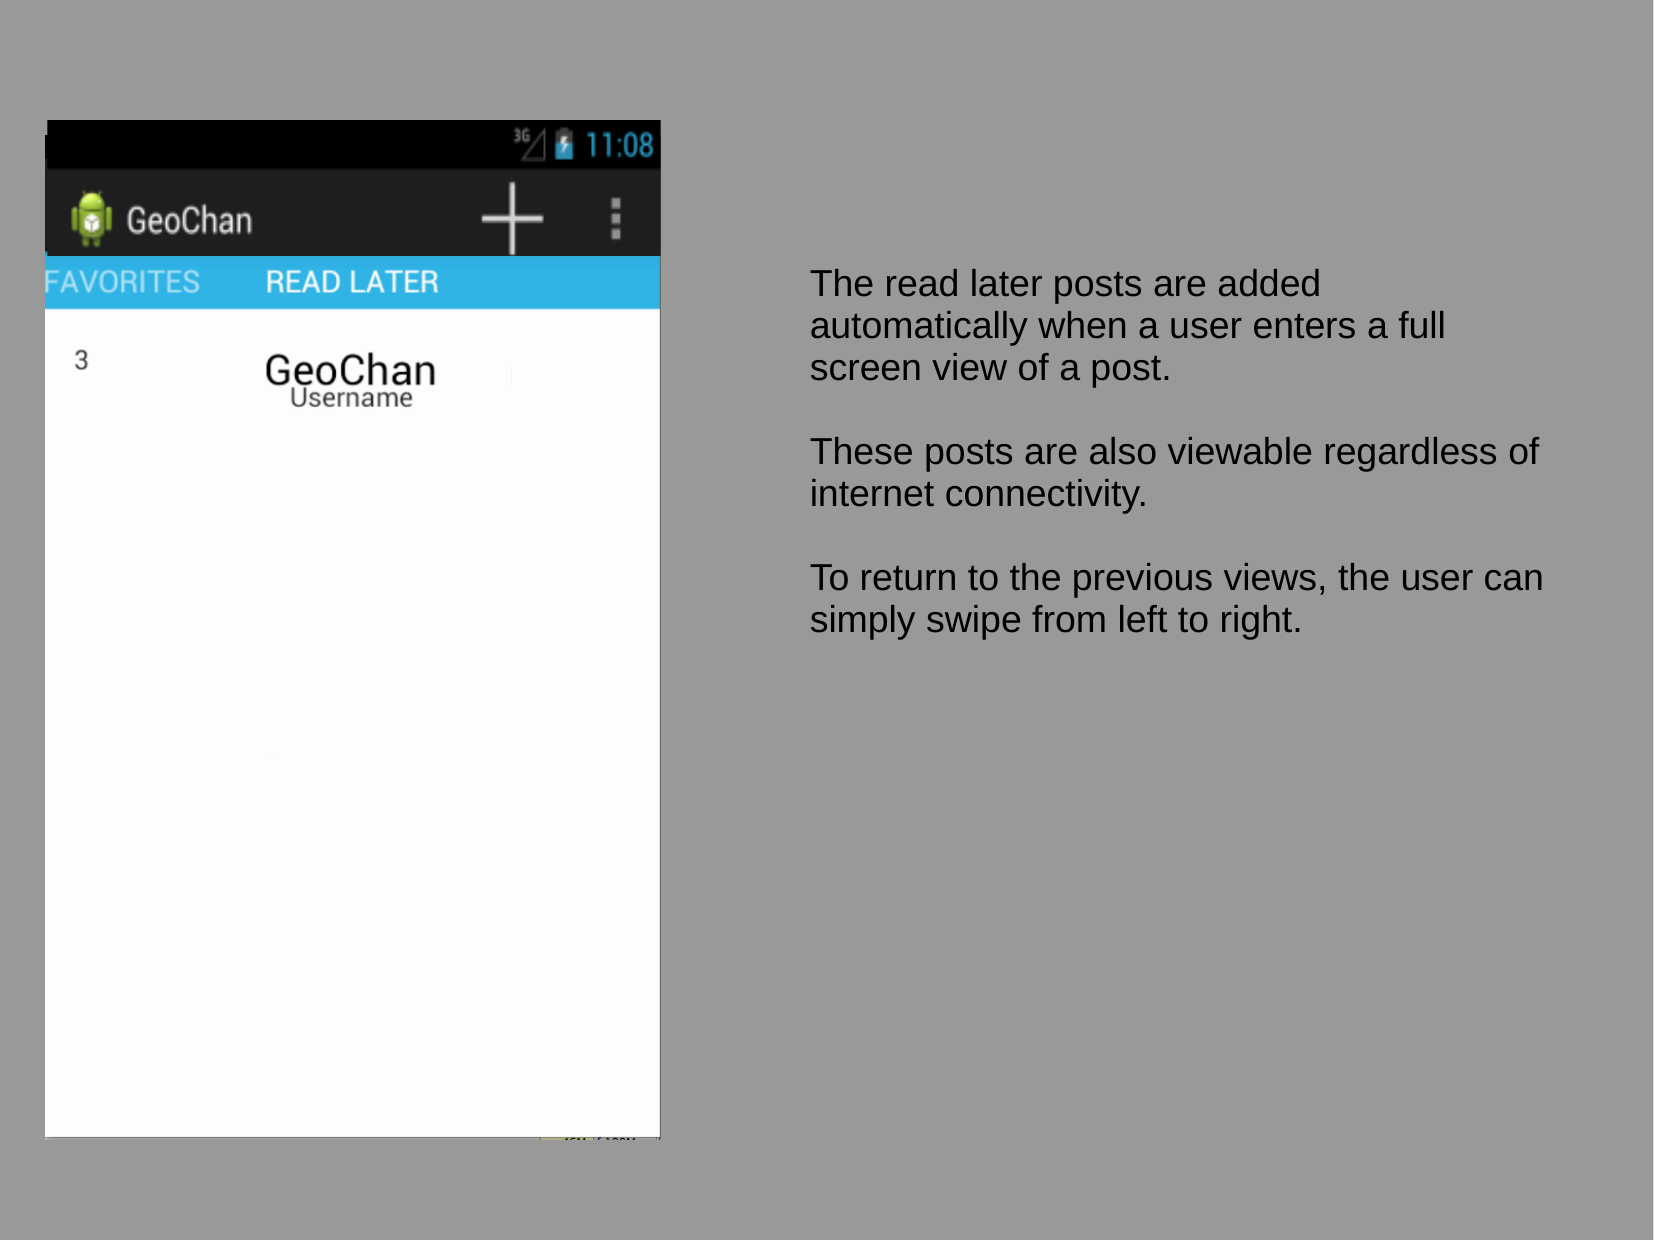

The read later posts are added automatically when a user enters a full screen view of a post.
These posts are also viewable regardless of internet connectivity.
To return to the previous views, the user can simply swipe from left to right.